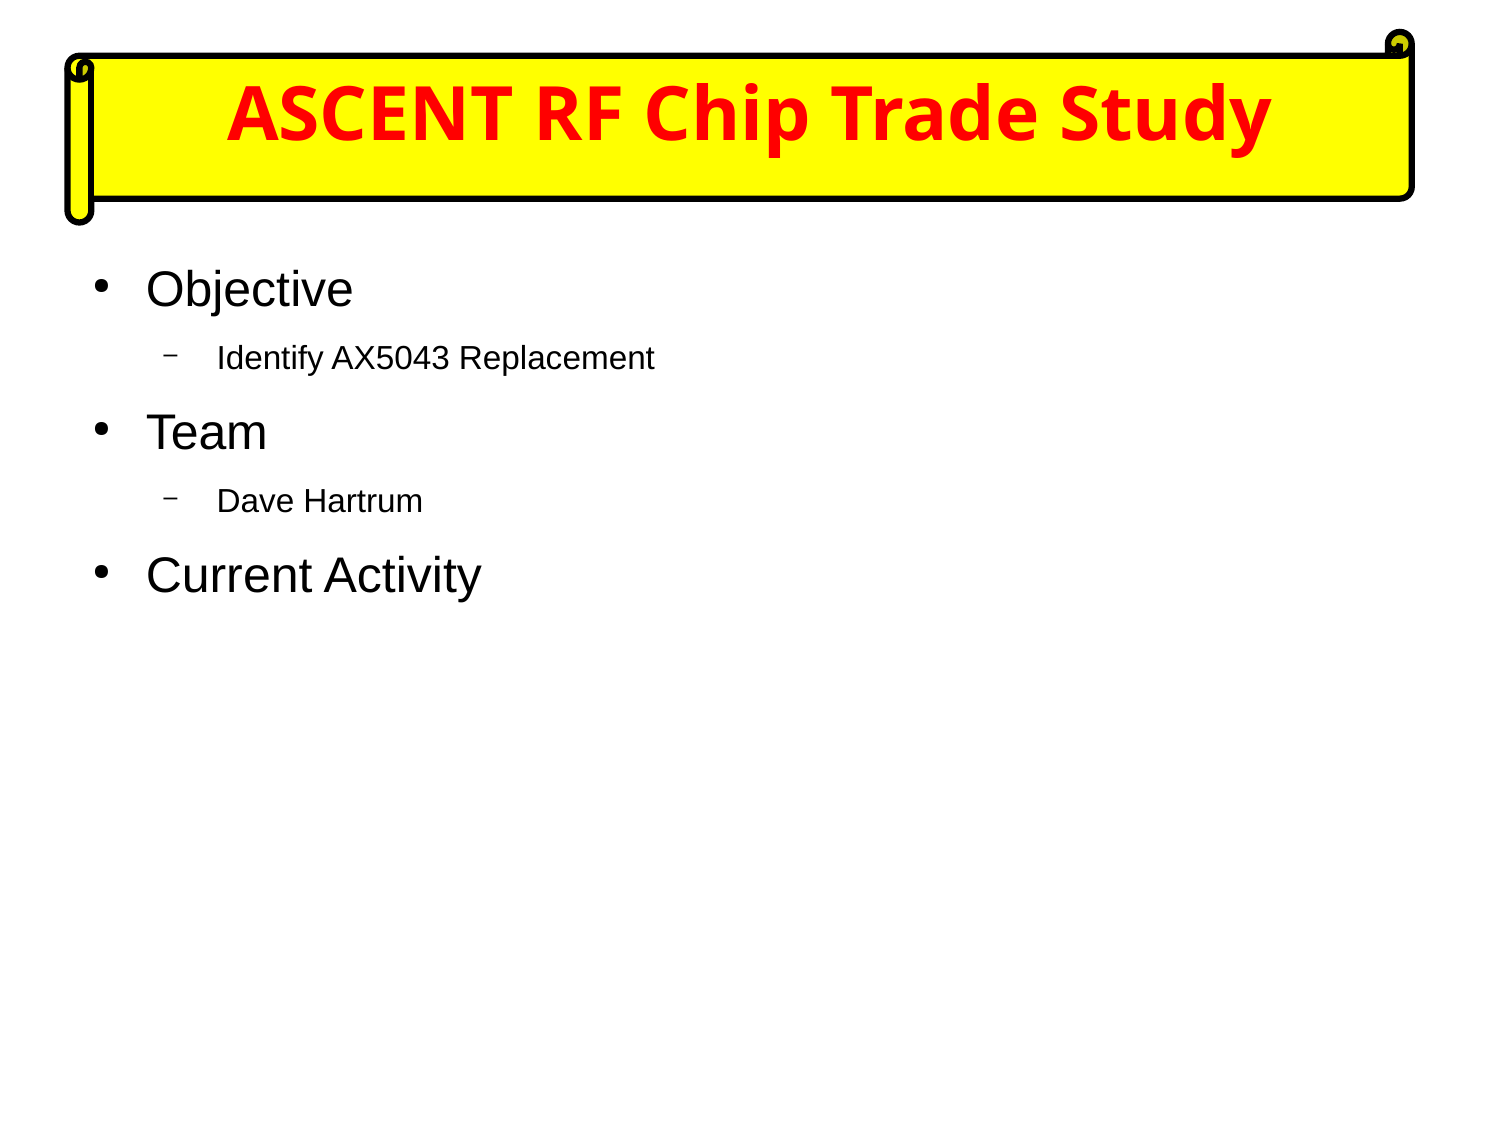

ASCENT RF Chip Trade Study
# Objective
Identify AX5043 Replacement
Team
Dave Hartrum
Current Activity